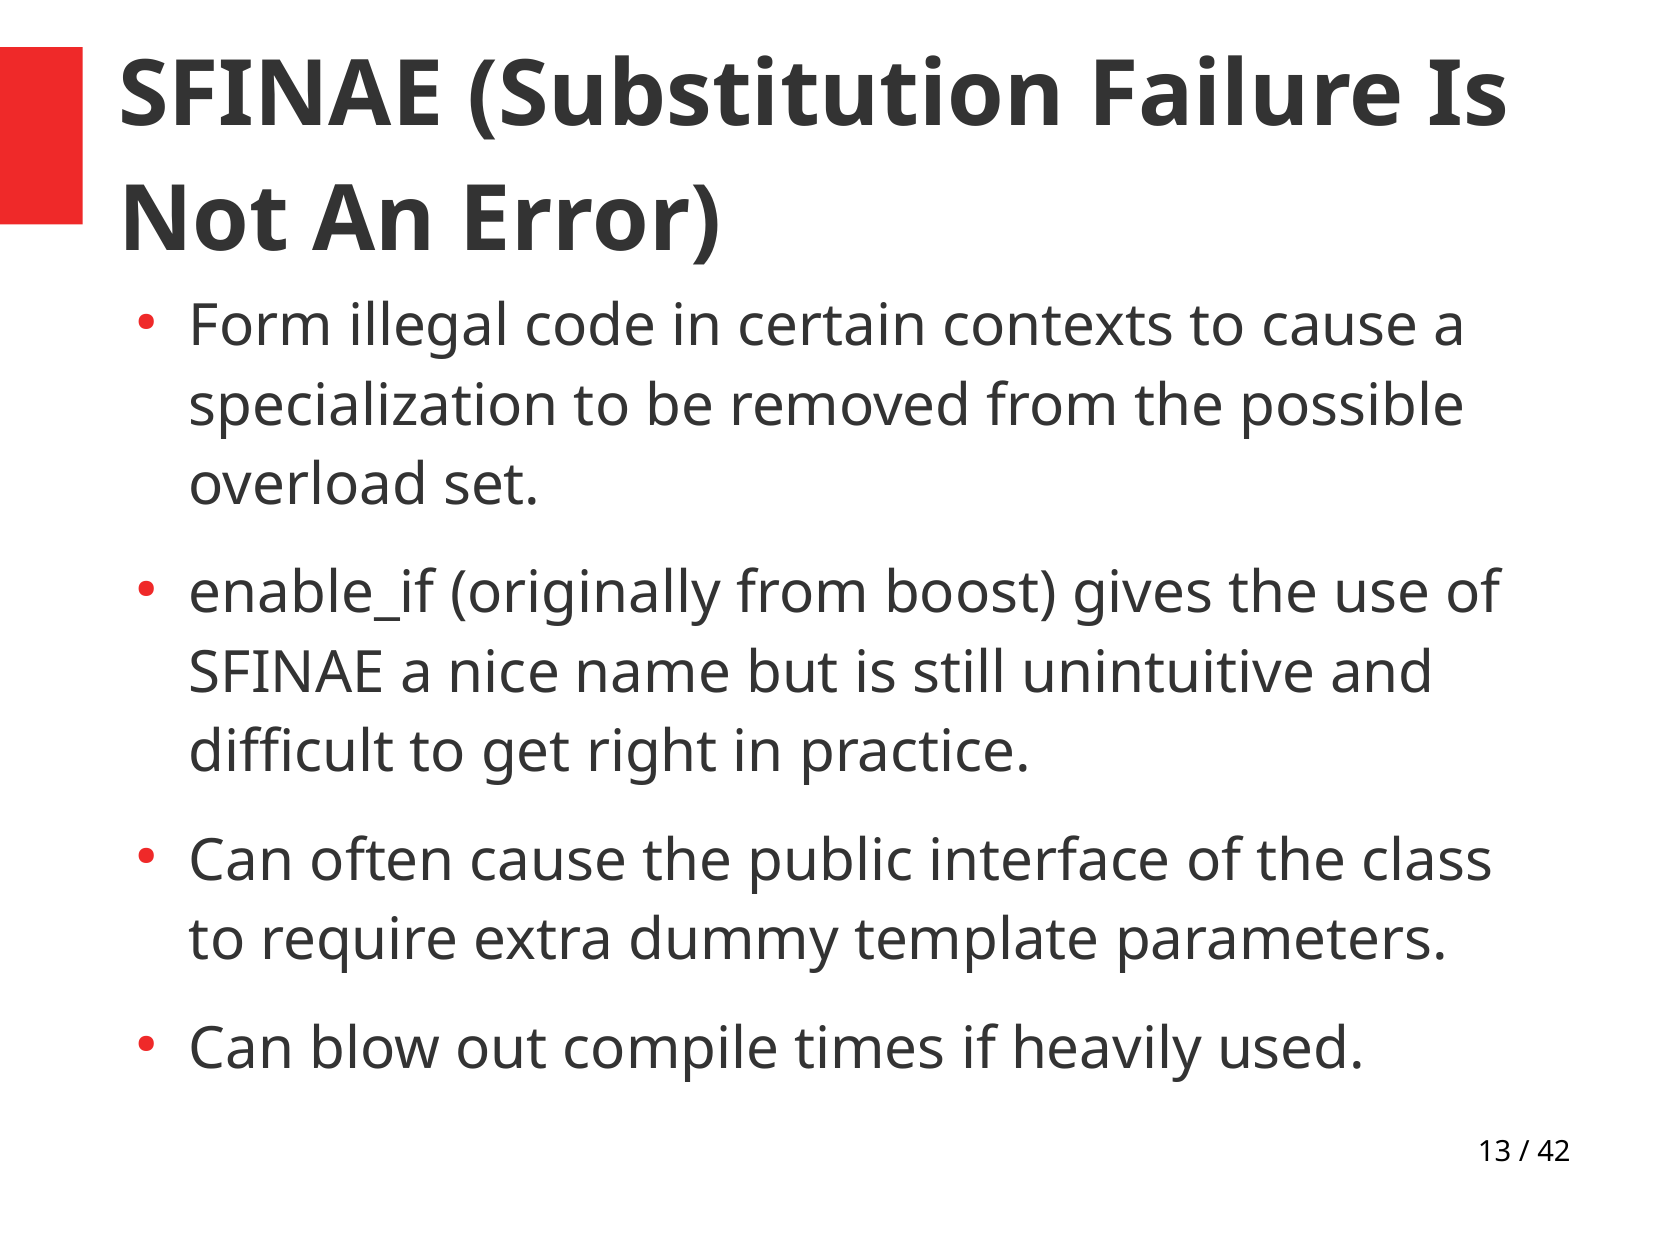

# SFINAE (Substitution Failure Is Not An Error)
Form illegal code in certain contexts to cause a specialization to be removed from the possible overload set.
enable_if (originally from boost) gives the use of SFINAE a nice name but is still unintuitive and difficult to get right in practice.
Can often cause the public interface of the class to require extra dummy template parameters.
Can blow out compile times if heavily used.
13